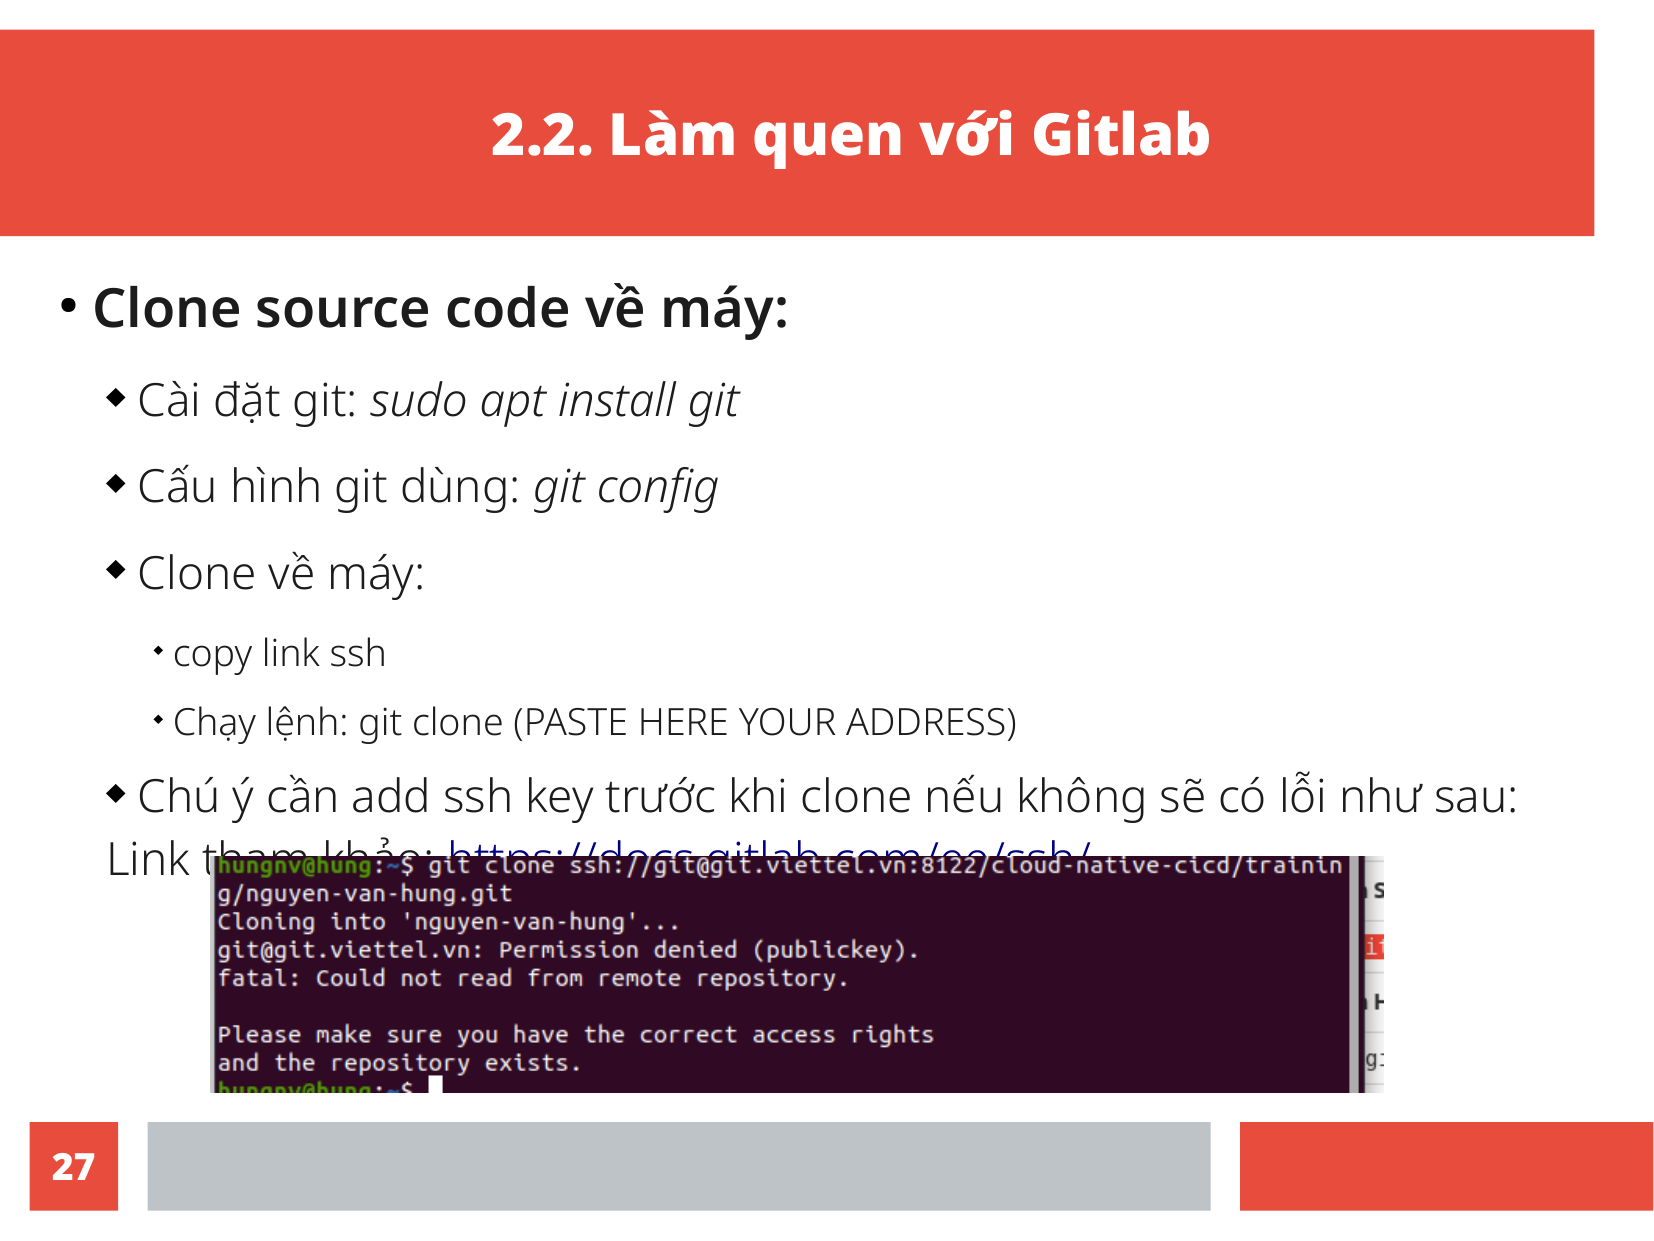

# 2.2. Làm quen với Gitlab
 Clone source code về máy:
 Cài đặt git: sudo apt install git
 Cấu hình git dùng: git config
 Clone về máy:
 copy link ssh
 Chạy lệnh: git clone (PASTE HERE YOUR ADDRESS)
 Chú ý cần add ssh key trước khi clone nếu không sẽ có lỗi như sau: Link tham khảo: https://docs.gitlab.com/ee/ssh/
27